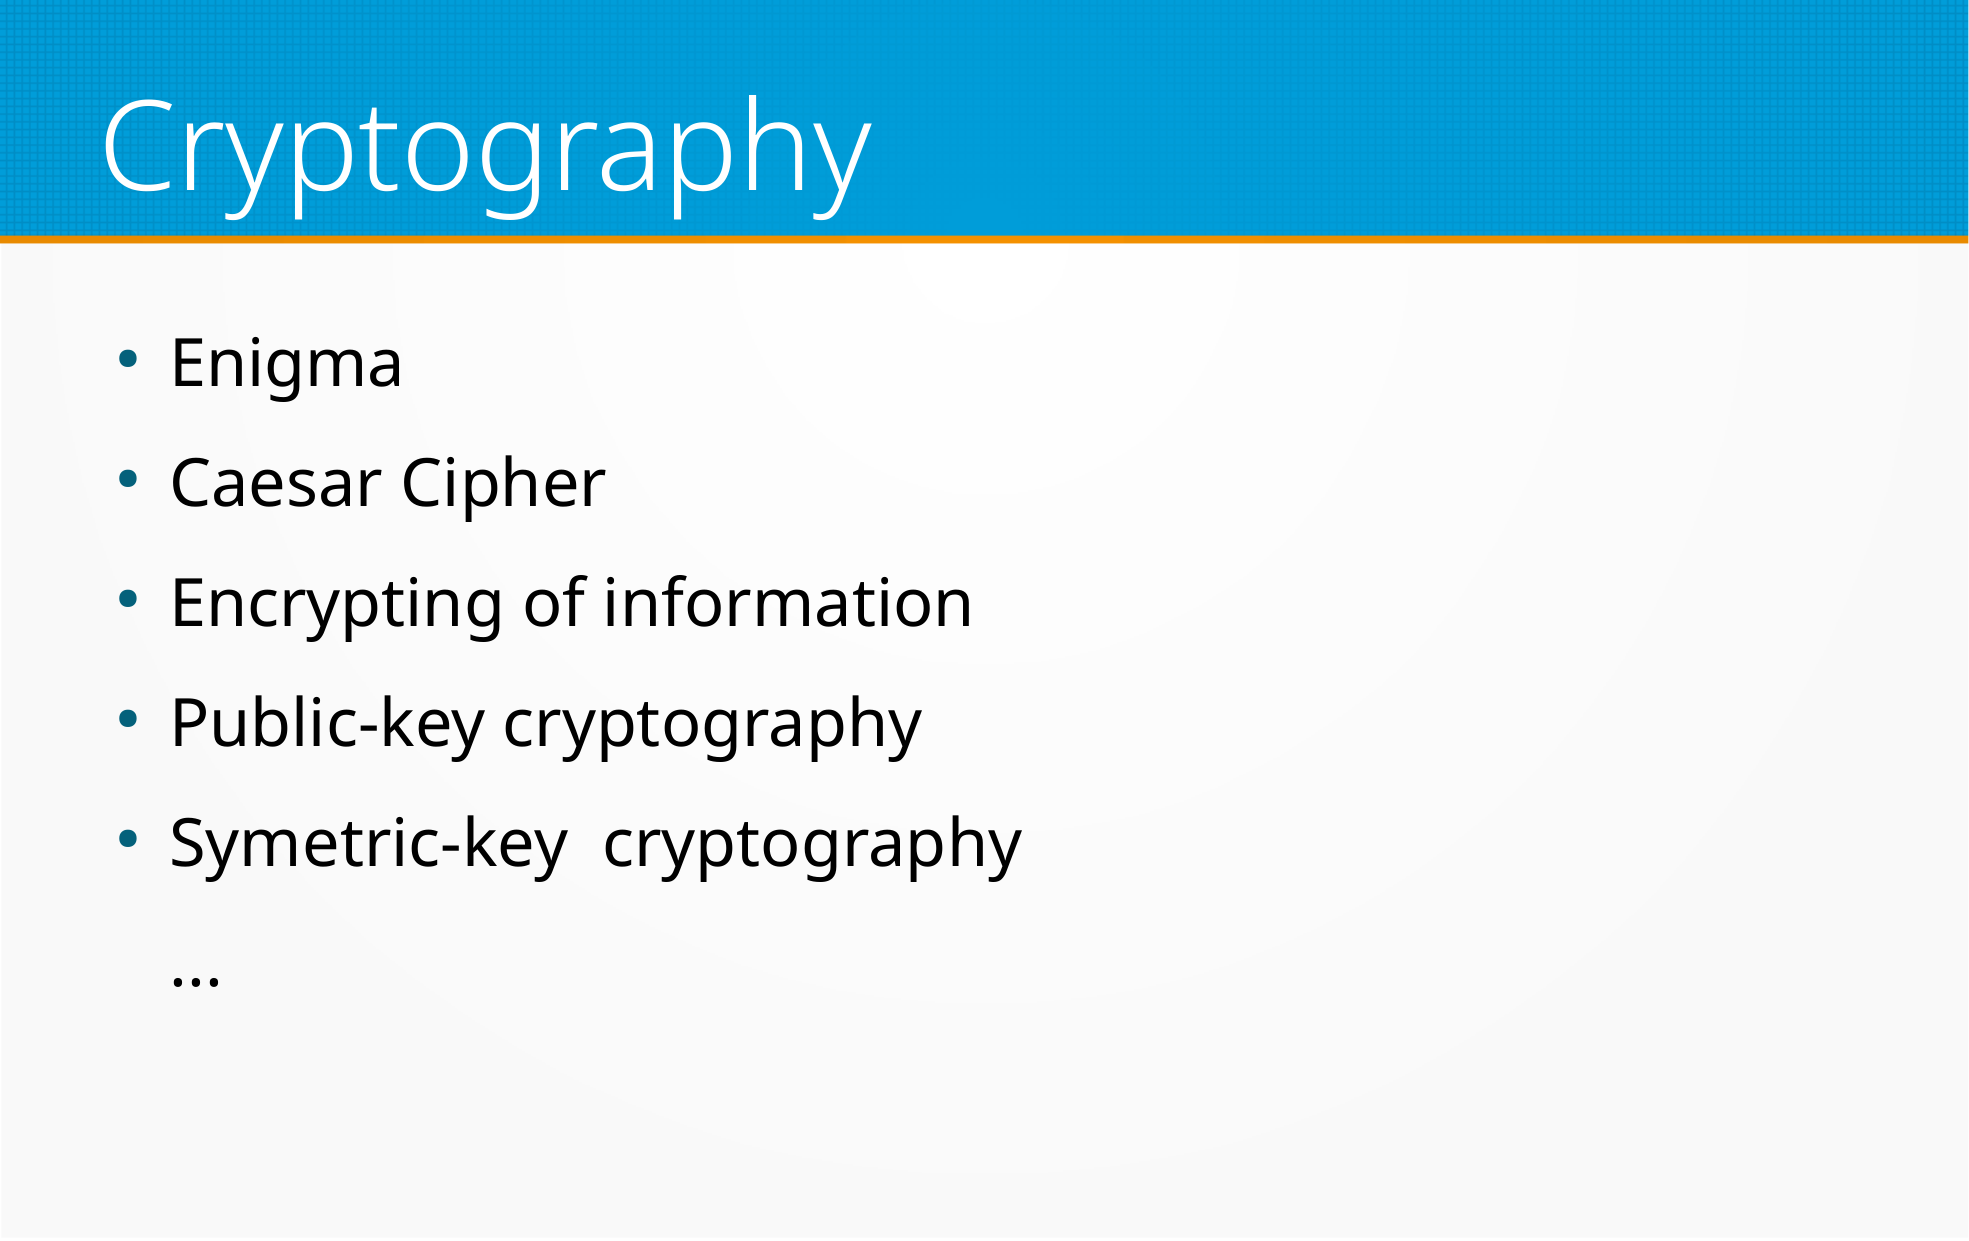

# Cryptography
Enigma
Caesar Cipher
Encrypting of information
Public-key cryptography
Symetric-key cryptography
...